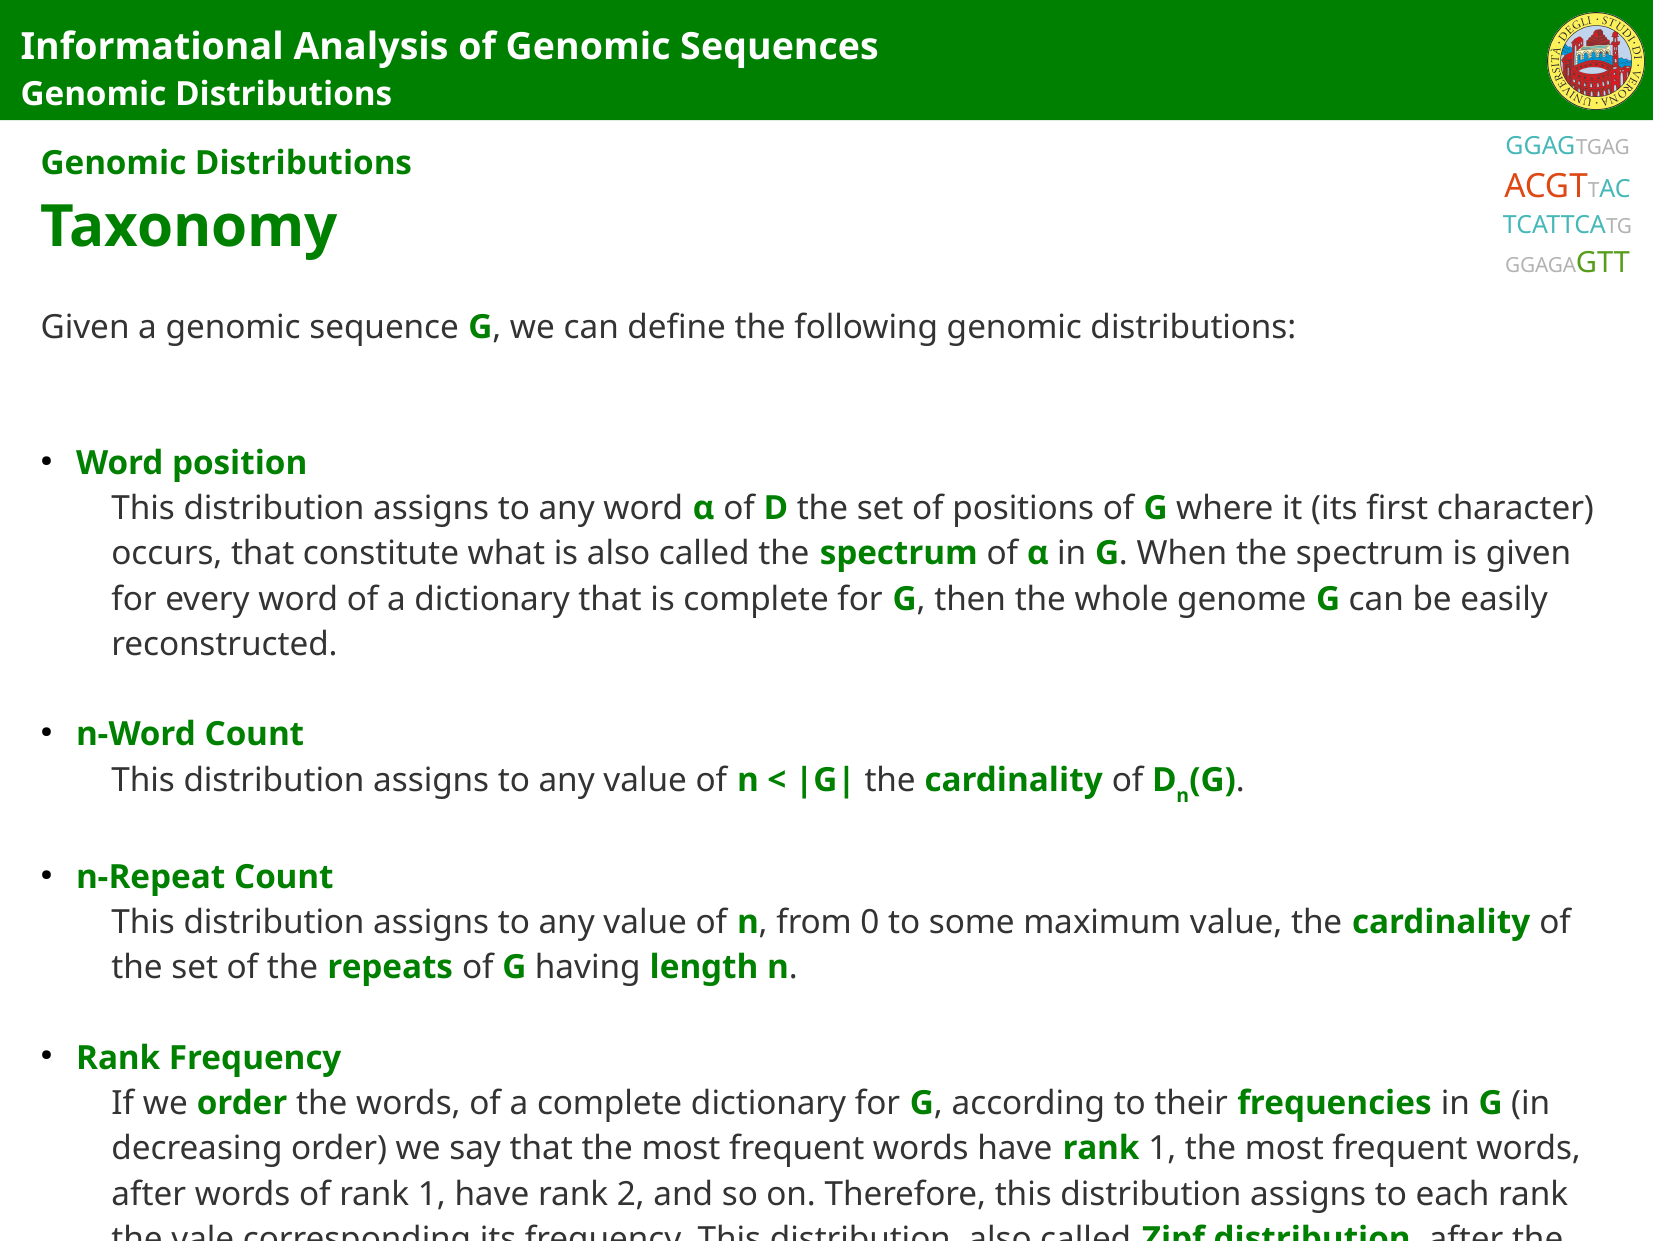

Informational Analysis of Genomic Sequences
Genomic Distributions
GGAGTGAGACGTTACTCATTCATGGGAGAGTT
Genomic Distributions
Taxonomy
Given a genomic sequence G, we can define the following genomic distributions:
Word position
This distribution assigns to any word α of D the set of positions of G where it (its first character) occurs, that constitute what is also called the spectrum of α in G. When the spectrum is given for every word of a dictionary that is complete for G, then the whole genome G can be easily reconstructed.
n-Word Count
This distribution assigns to any value of n < |G| the cardinality of Dn(G).
n-Repeat Count
This distribution assigns to any value of n, from 0 to some maximum value, the cardinality of the set of the repeats of G having length n.
Rank Frequency
If we order the words, of a complete dictionary for G, according to their frequencies in G (in decreasing order) we say that the most frequent words have rank 1, the most frequent words, after words of rank 1, have rank 2, and so on. Therefore, this distribution assigns to each rank the vale corresponding its frequency. This distribution, also called Zipf distribution, after the scholar who introduced it, was extensively studied in natural languages.